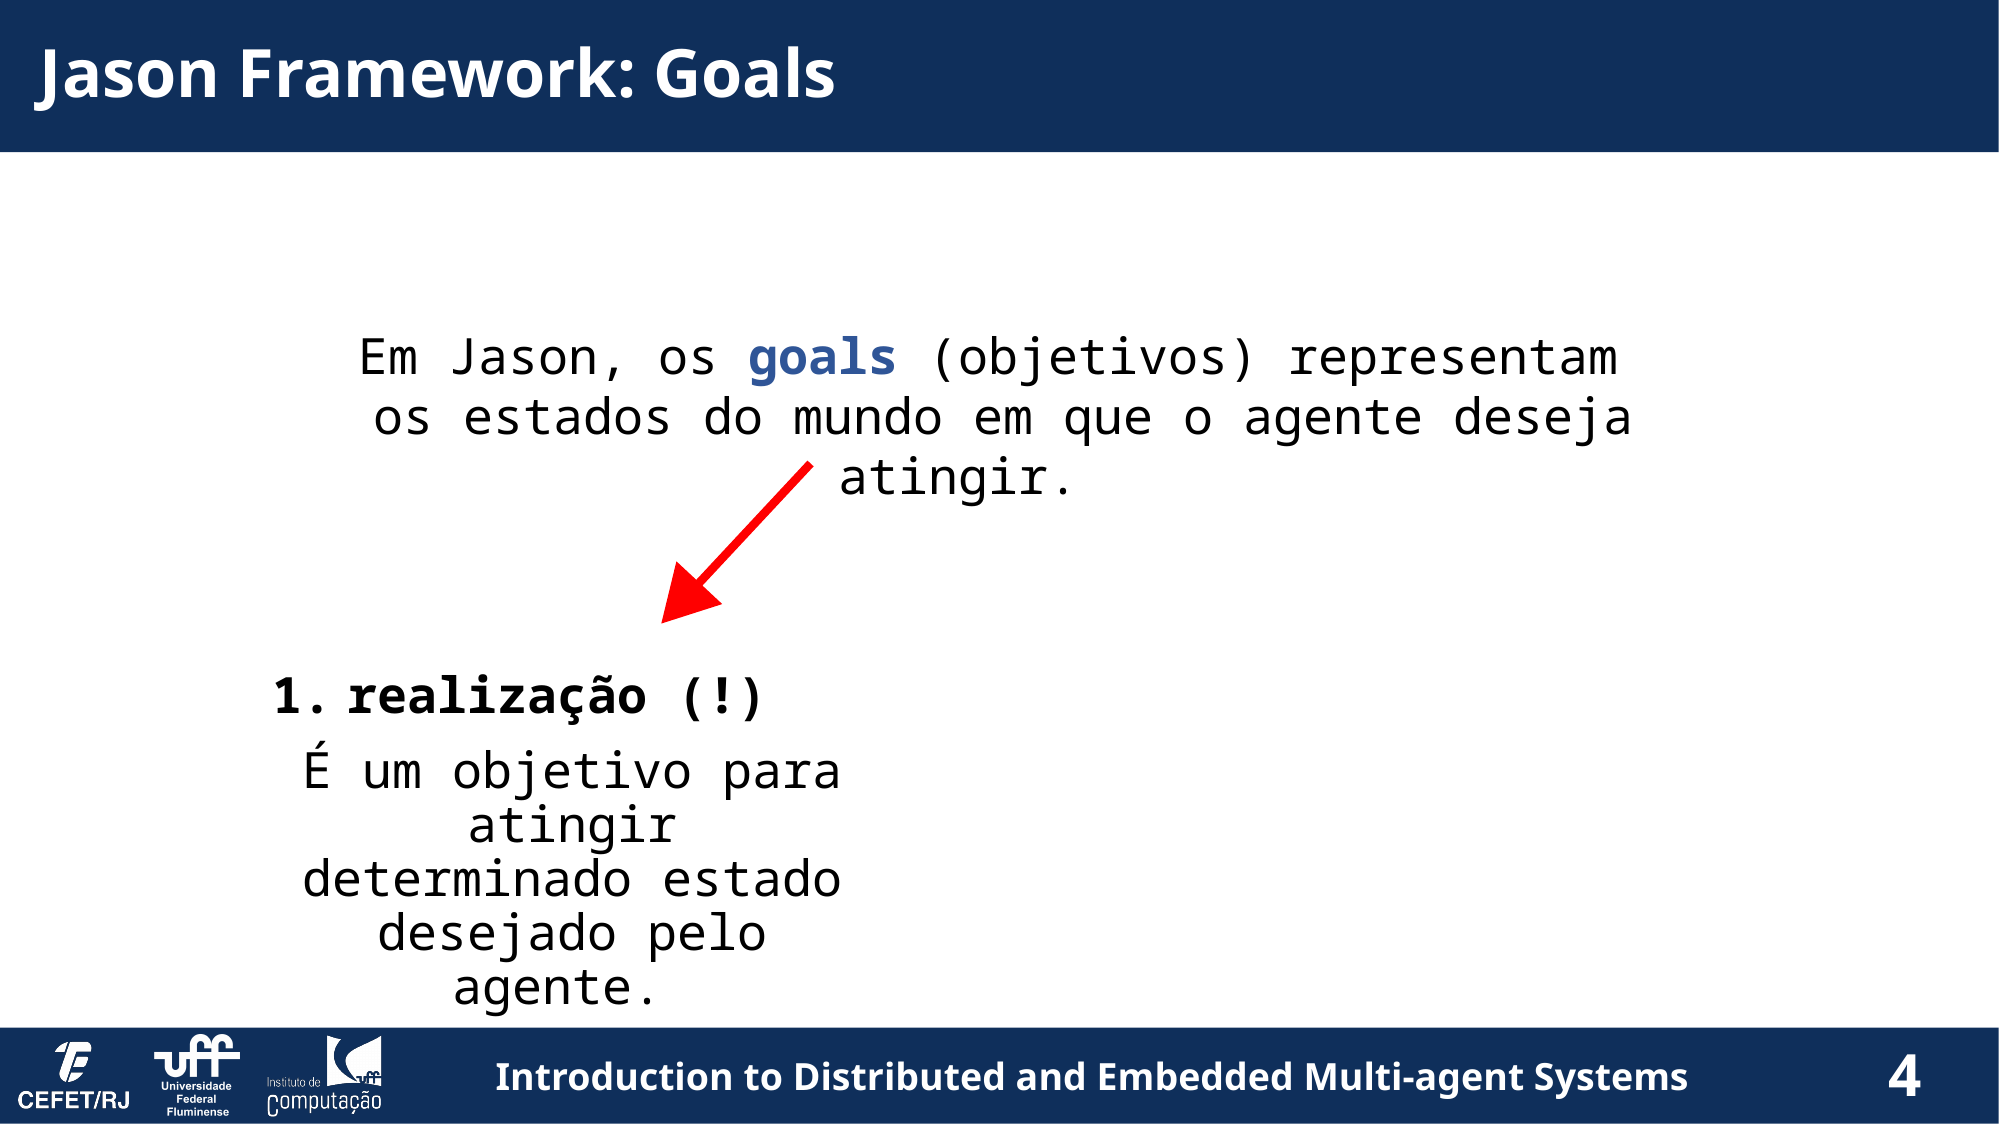

Jason Framework: Goals
Em Jason, os goals (objetivos) representam
os estados do mundo em que o agente deseja atingir.
realização (!)
É um objetivo para atingir determinado estado desejado pelo agente.